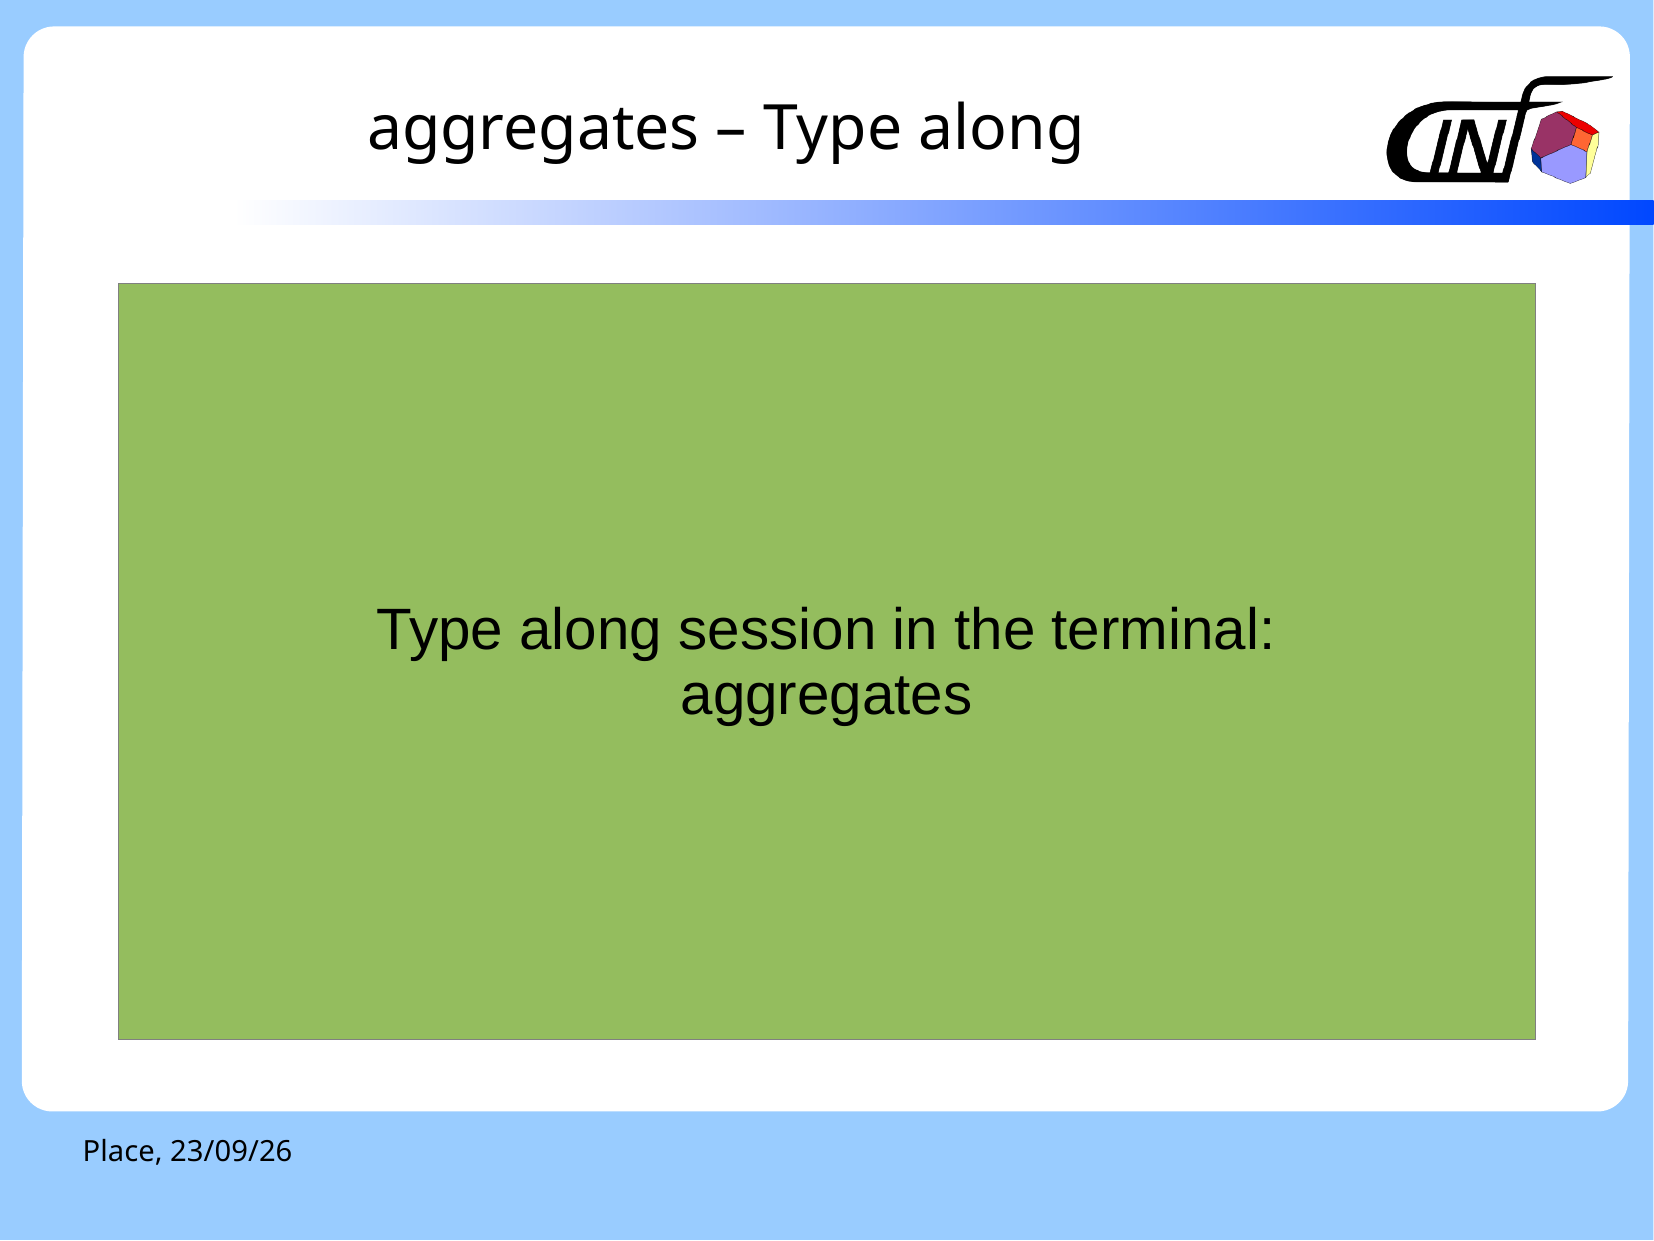

# aggregates – Type along
Type along session in the terminal:
aggregates